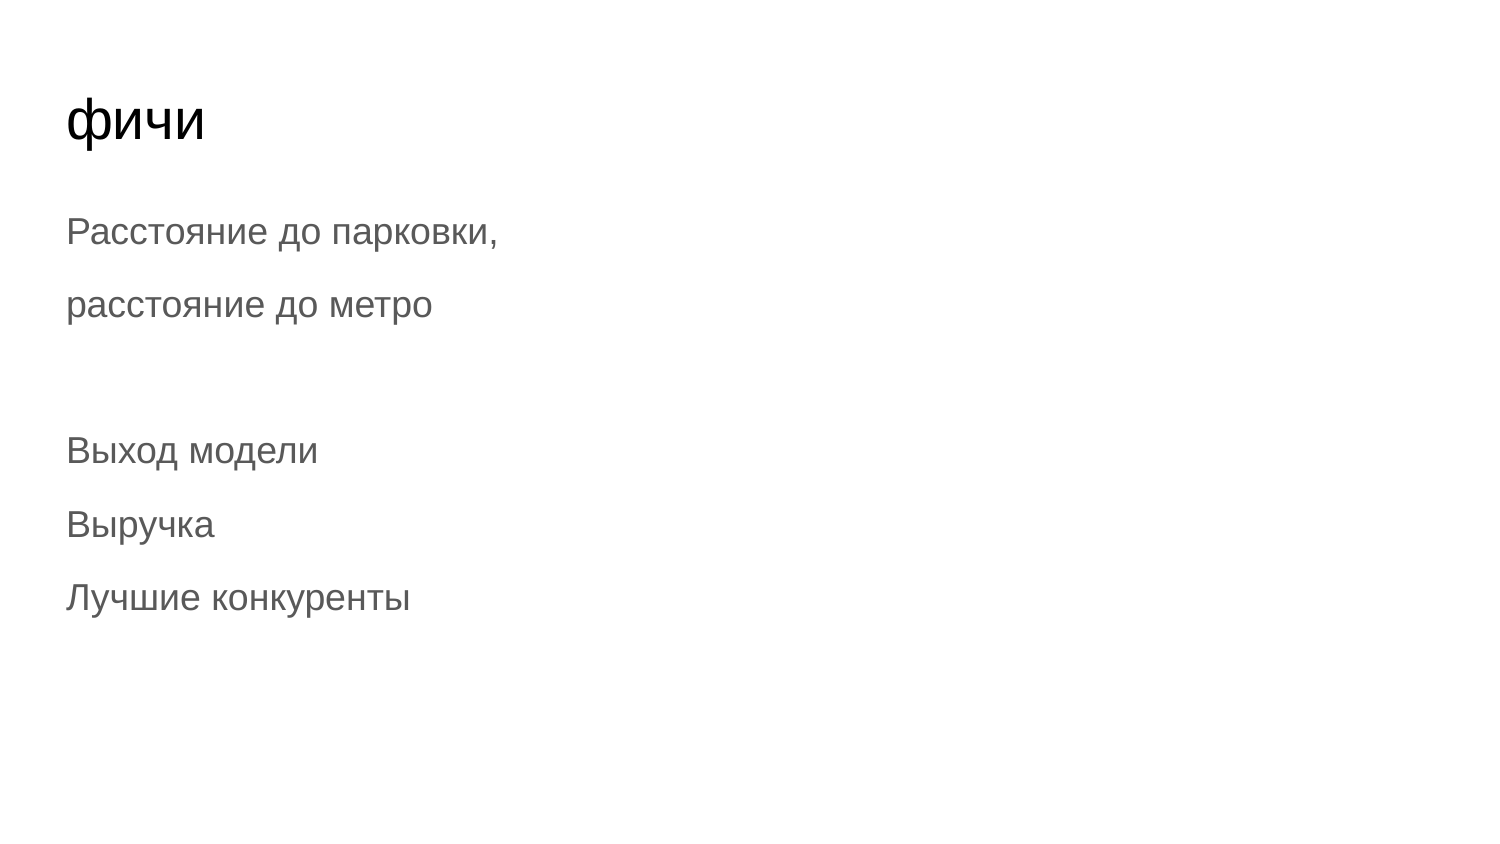

# фичи
Расстояние до парковки,
расстояние до метро
Выход модели
Выручка
Лучшие конкуренты